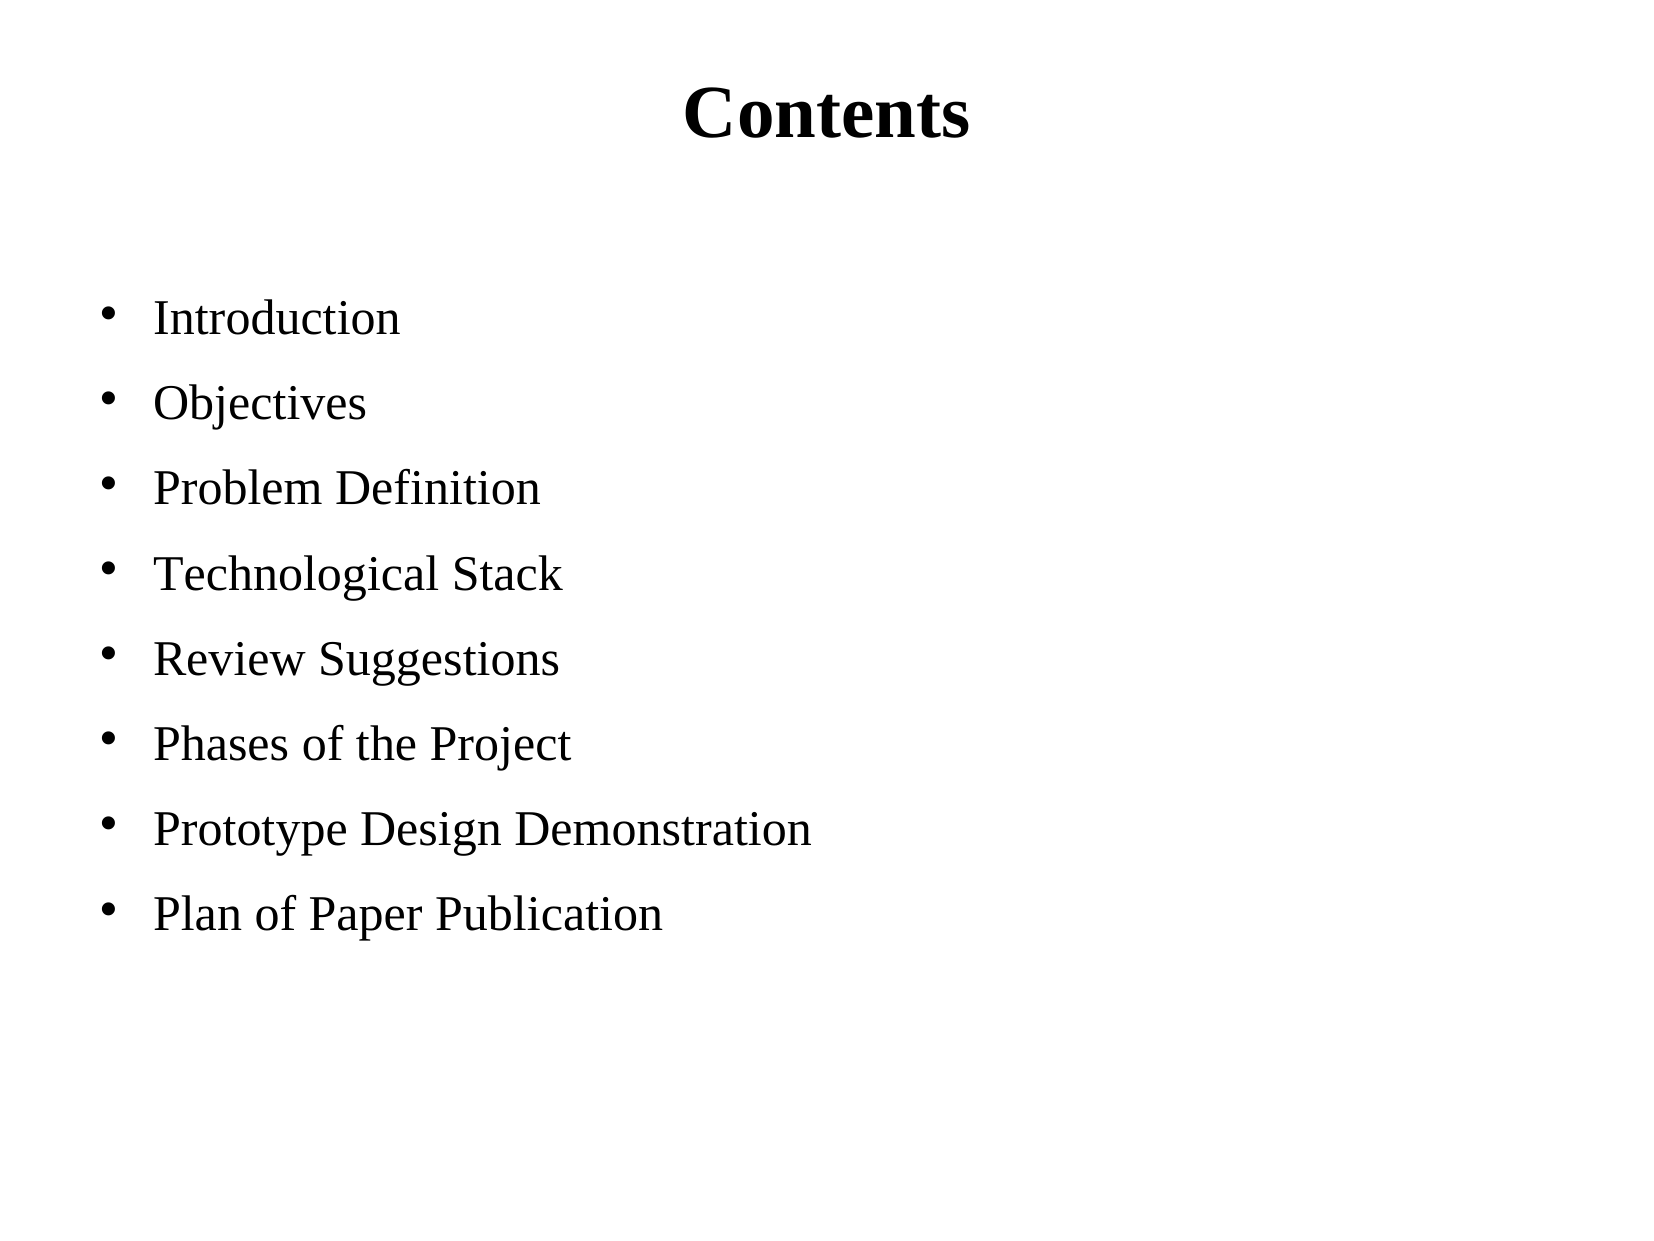

Contents
Introduction
Objectives
Problem Definition
Technological Stack
Review Suggestions
Phases of the Project
Prototype Design Demonstration
Plan of Paper Publication